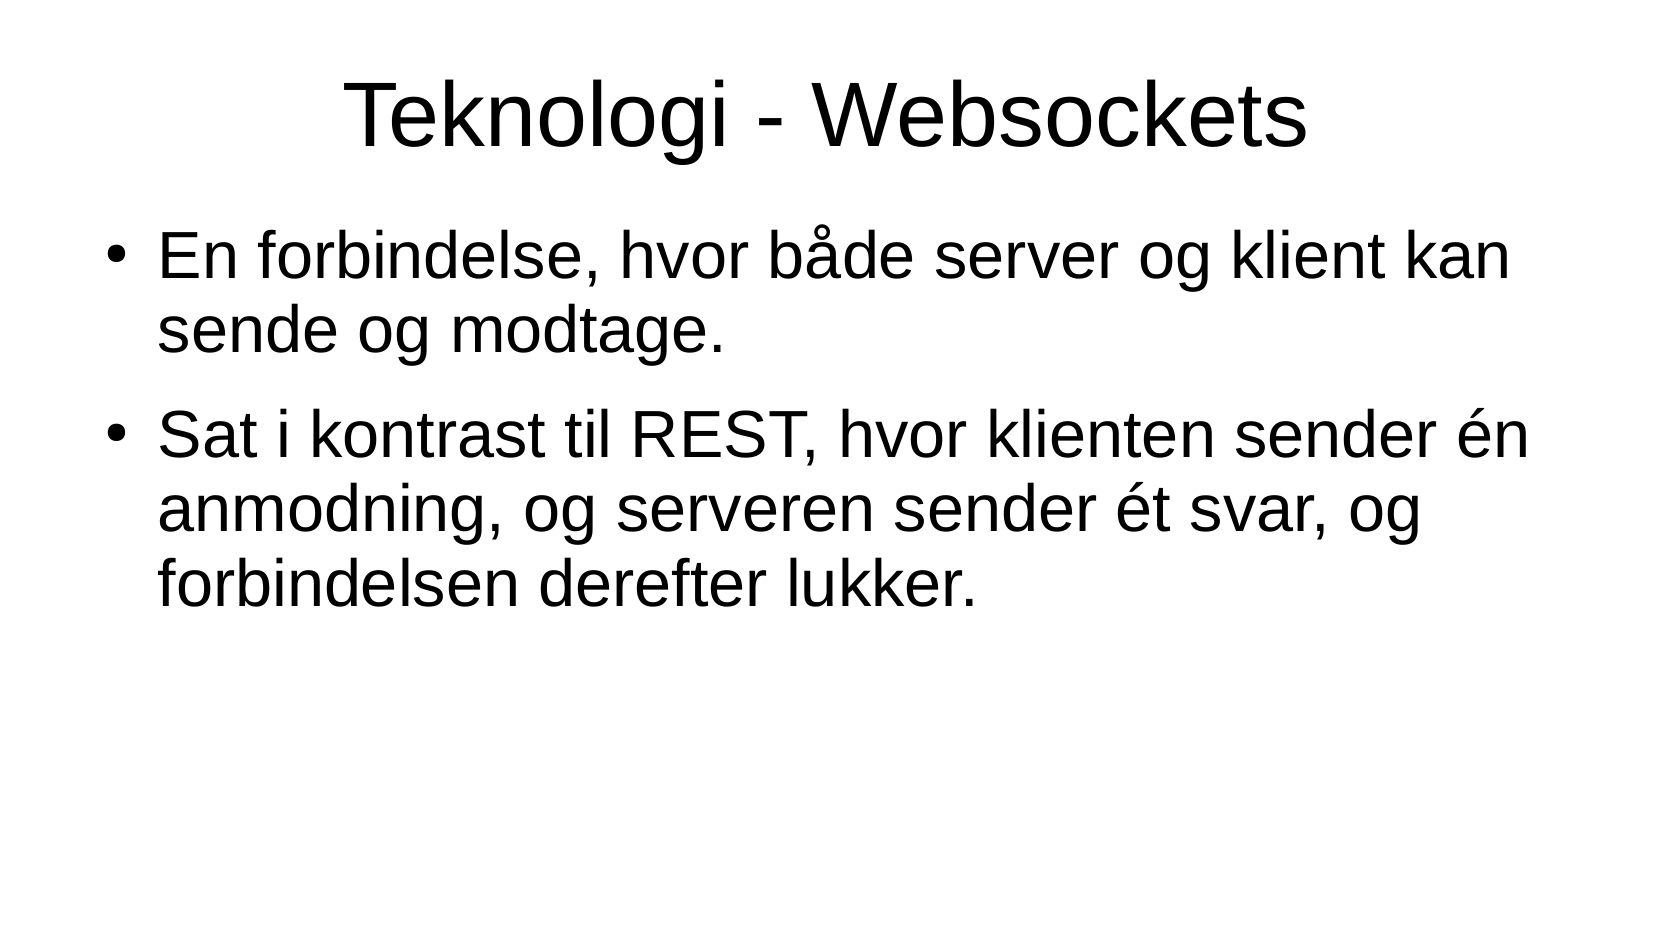

# Teknologi - Websockets
En forbindelse, hvor både server og klient kan sende og modtage.
Sat i kontrast til REST, hvor klienten sender én anmodning, og serveren sender ét svar, og forbindelsen derefter lukker.